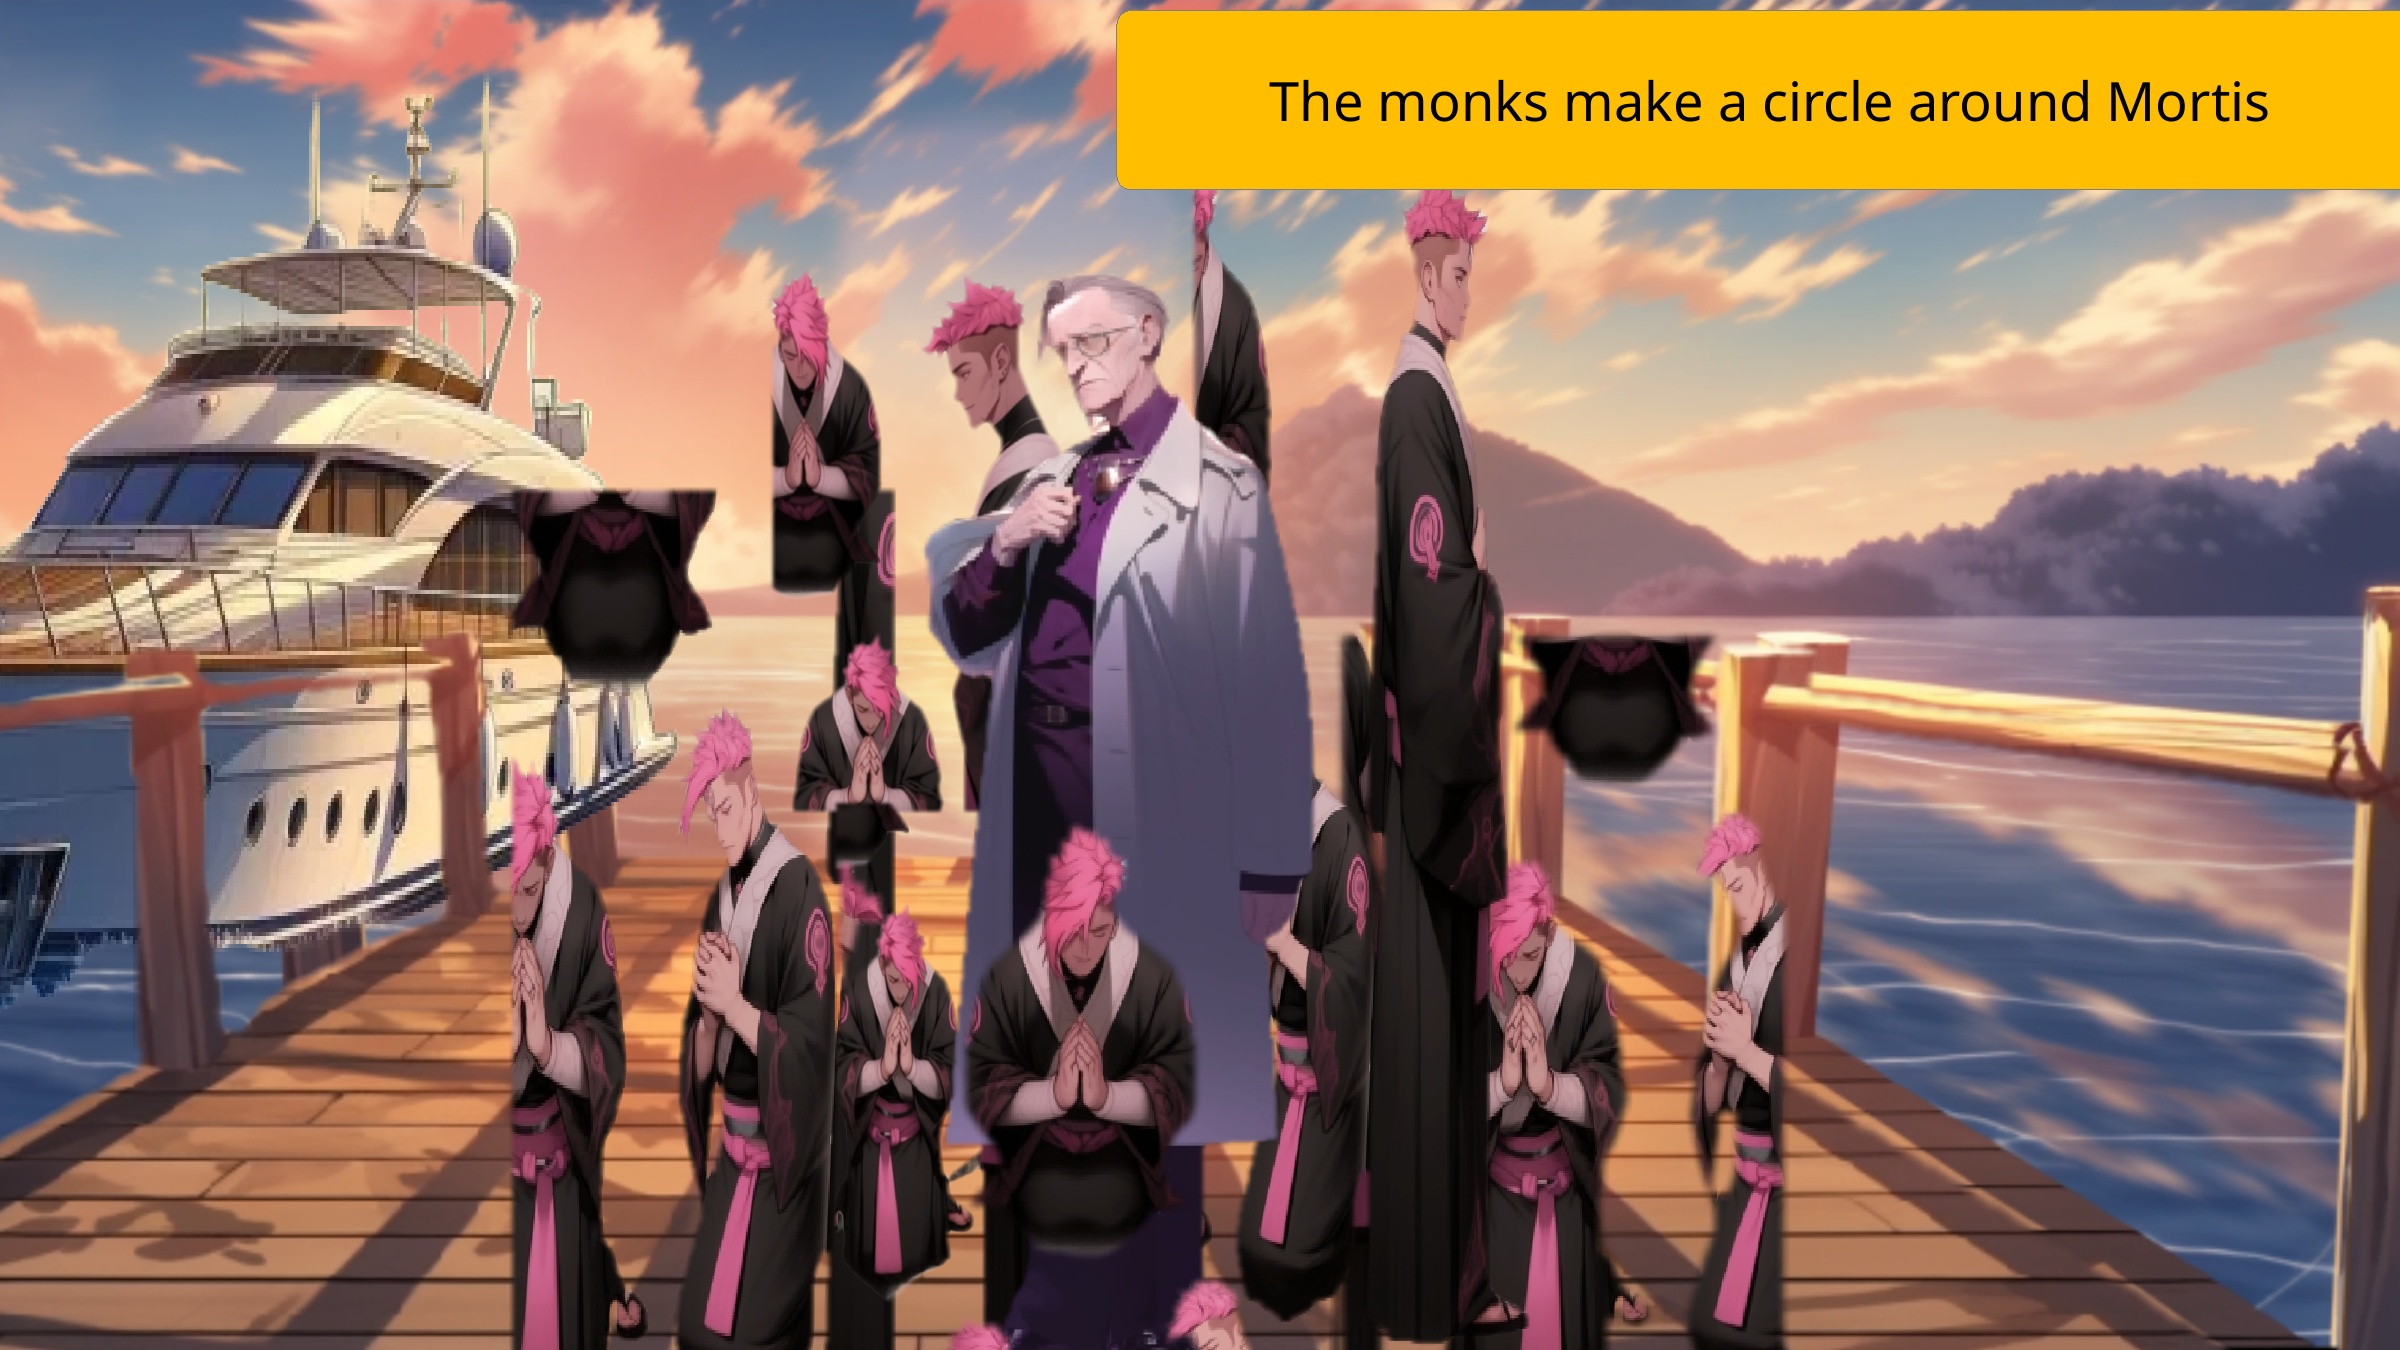

The monks make a circle around Mortis